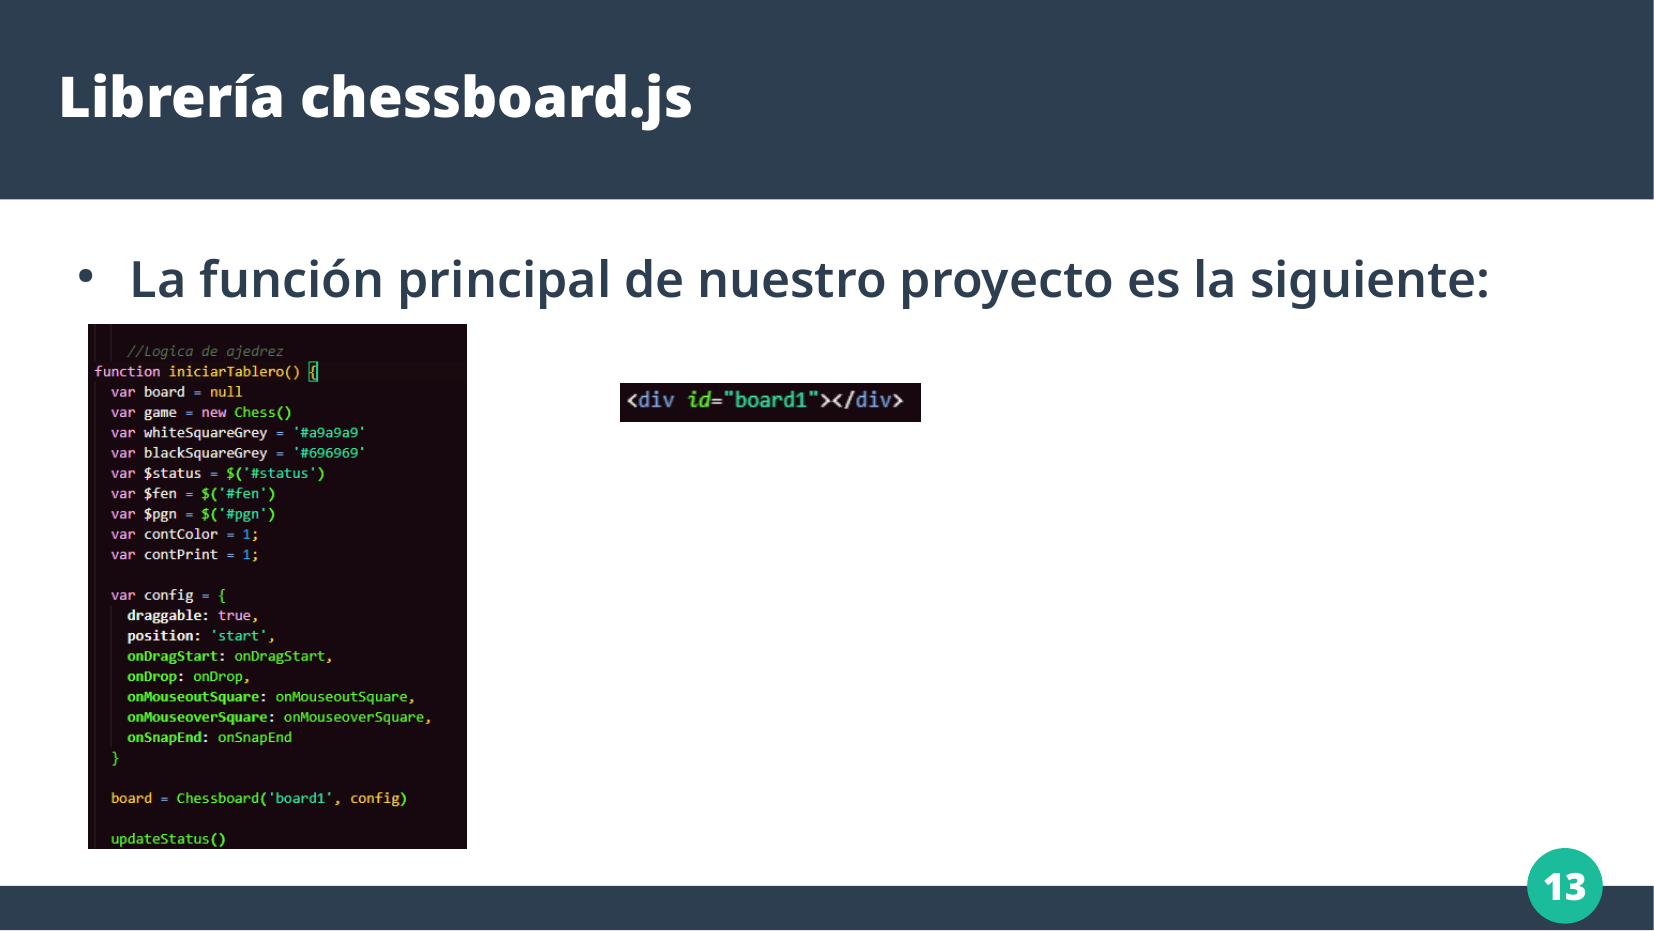

# Librería chessboard.js
La función principal de nuestro proyecto es la siguiente: